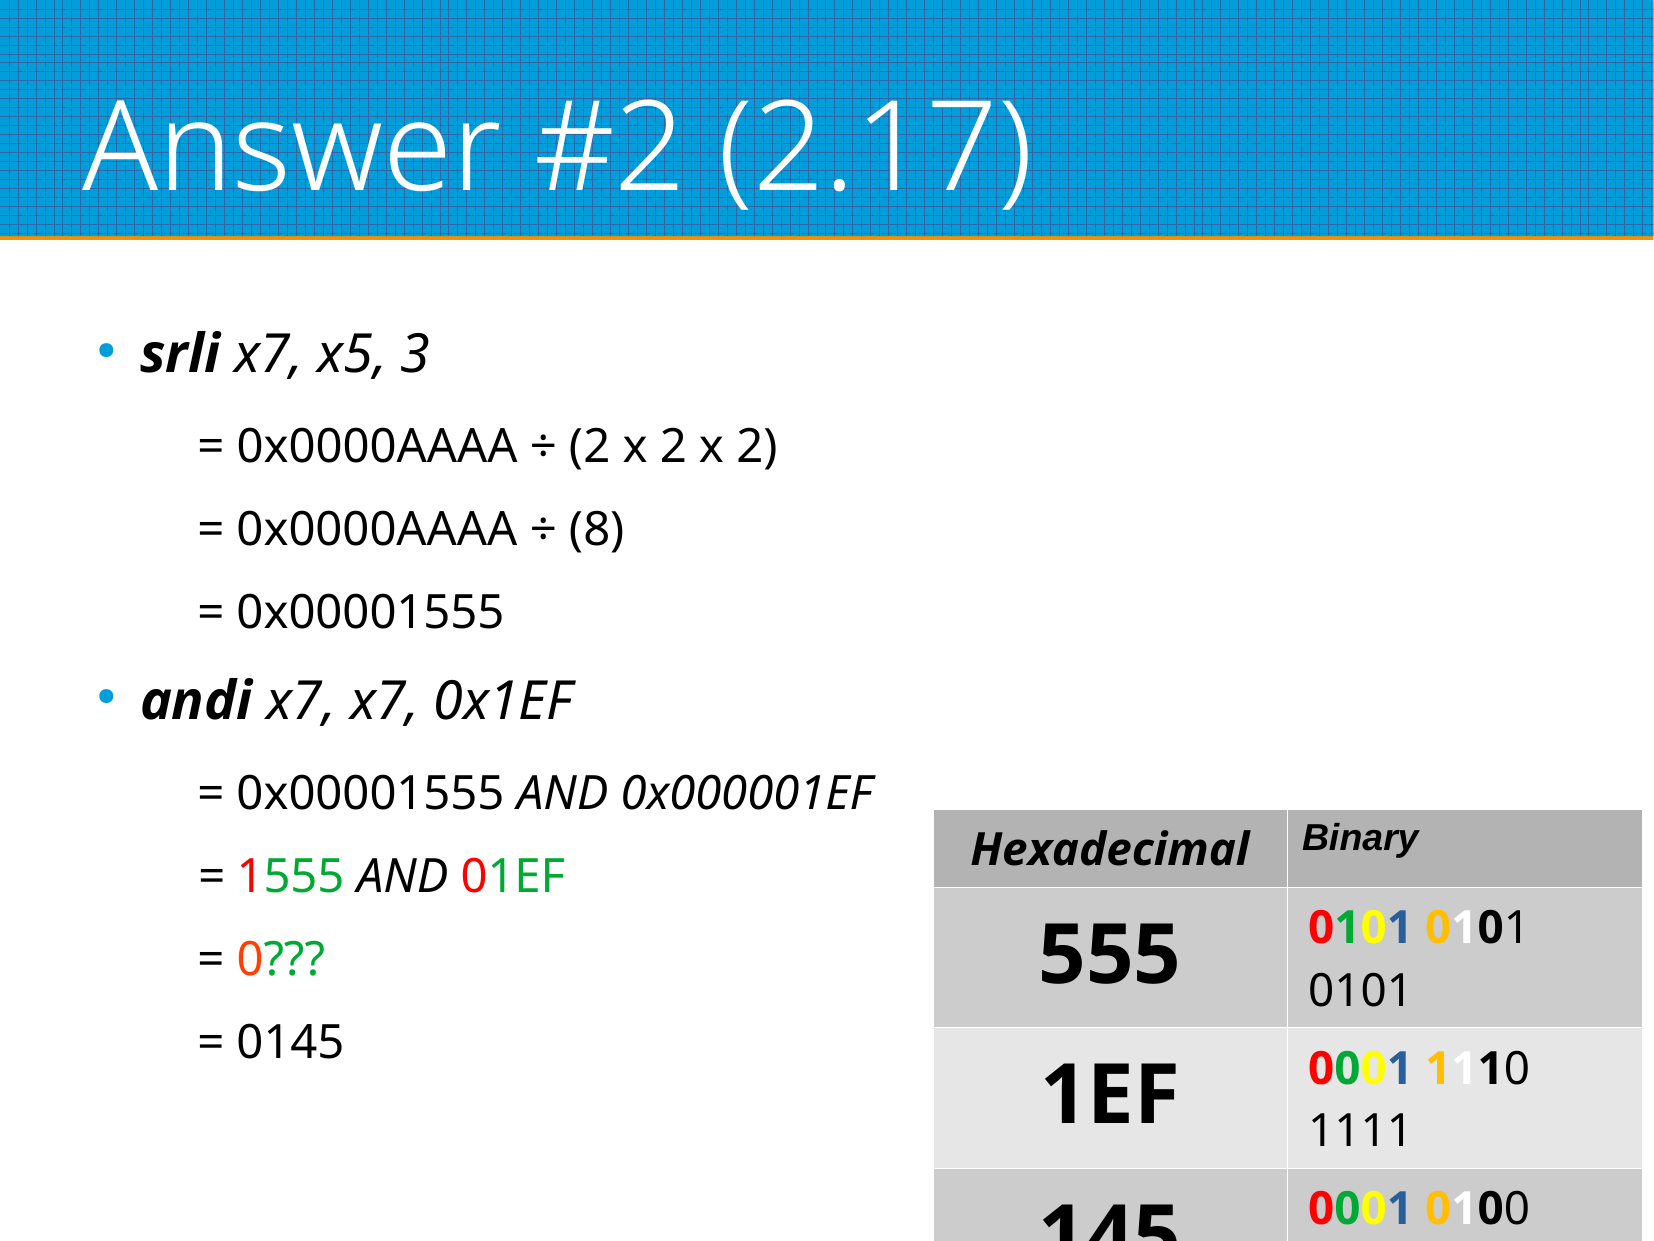

# Answer #2 (2.17)
srli x7, x5, 3
= 0x0000AAAA ÷ (2 x 2 x 2)
= 0x0000AAAA ÷ (8)
= 0x00001555
andi x7, x7, 0x1EF
= 0x00001555 AND 0x000001EF
= 1555 AND 01EF
= 0???
= 0145
| Hexadecimal | Binary |
| --- | --- |
| 555 | 0101 0101 0101 |
| 1EF | 0001 1110 1111 |
| 145 | 0001 0100 0101 |